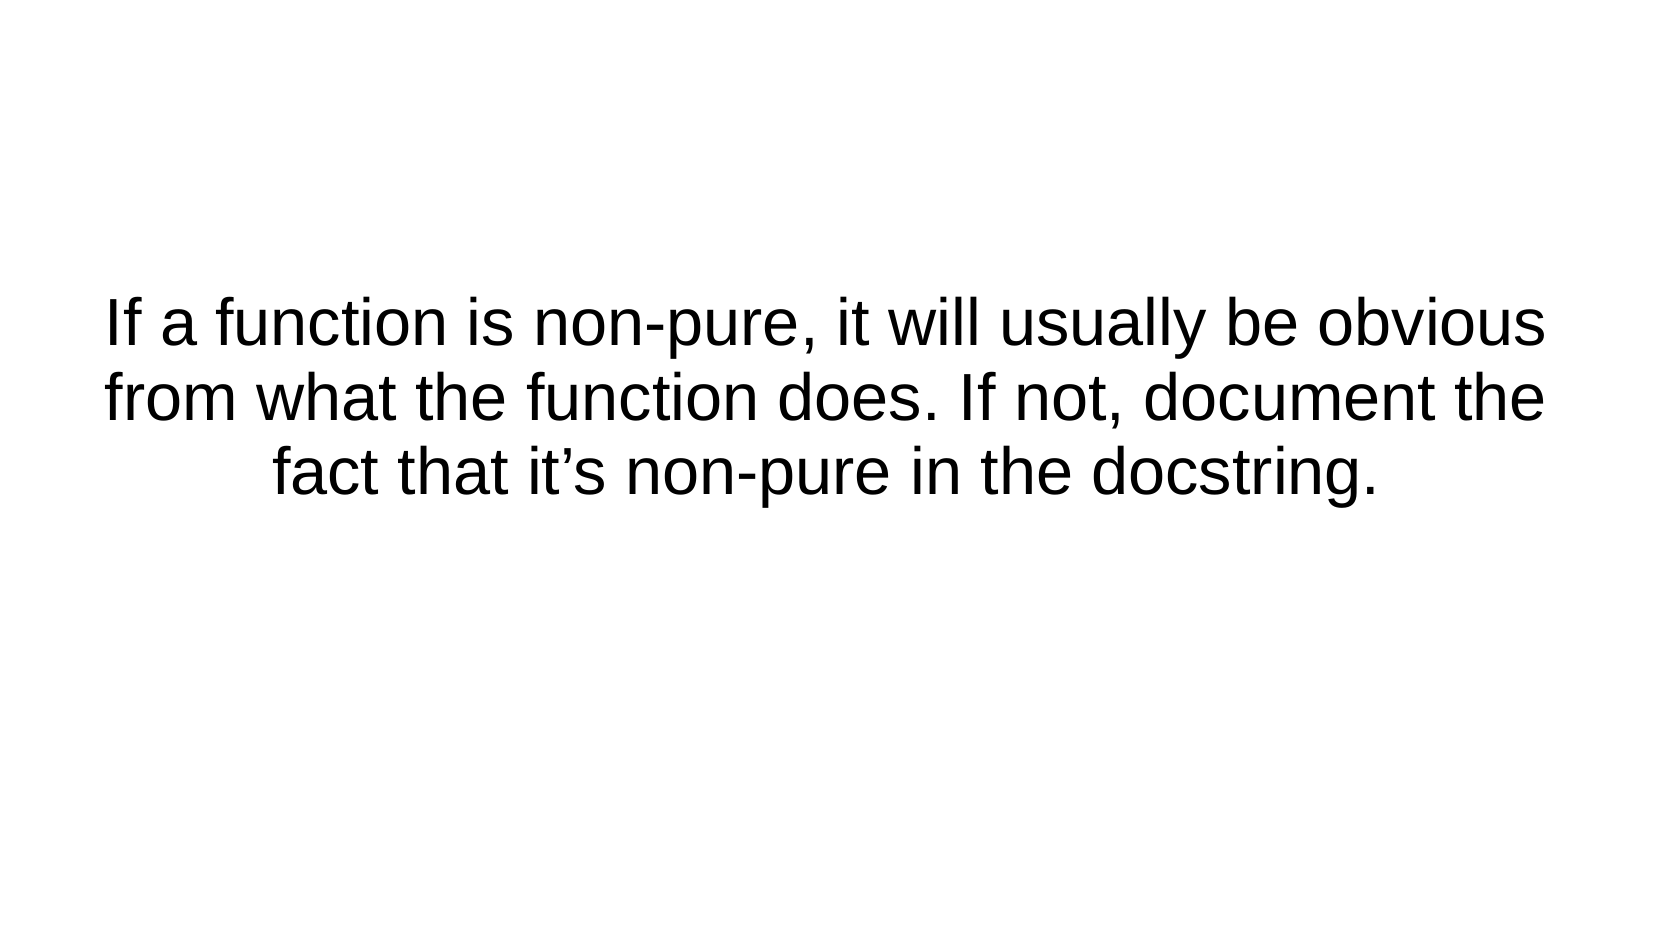

# If a function is non-pure, it will usually be obvious from what the function does. If not, document the fact that it’s non-pure in the docstring.